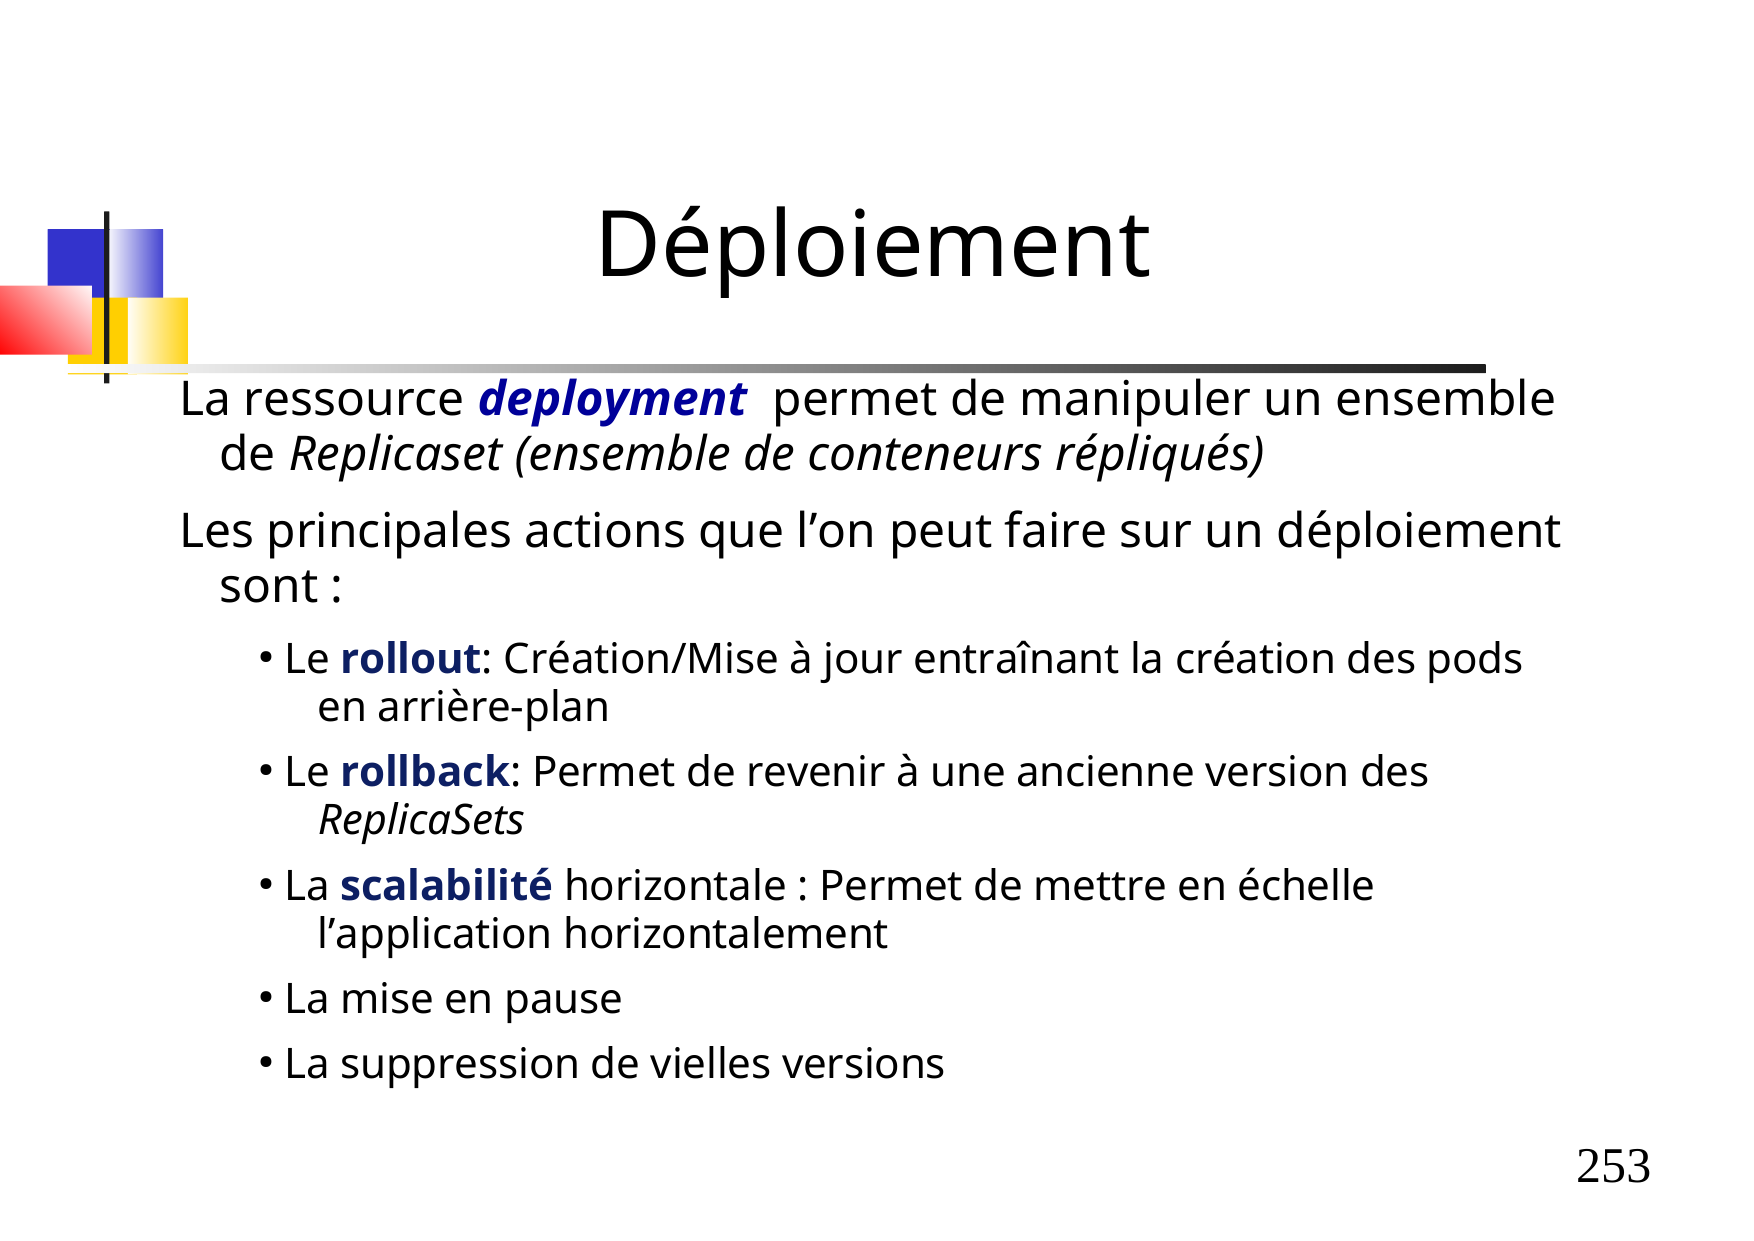

# Déploiement
La ressource deployment permet de manipuler un ensemble de Replicaset (ensemble de conteneurs répliqués)
Les principales actions que l’on peut faire sur un déploiement sont :
Le rollout: Création/Mise à jour entraînant la création des pods en arrière-plan
Le rollback: Permet de revenir à une ancienne version des ReplicaSets
La scalabilité horizontale : Permet de mettre en échelle l’application horizontalement
La mise en pause
La suppression de vielles versions